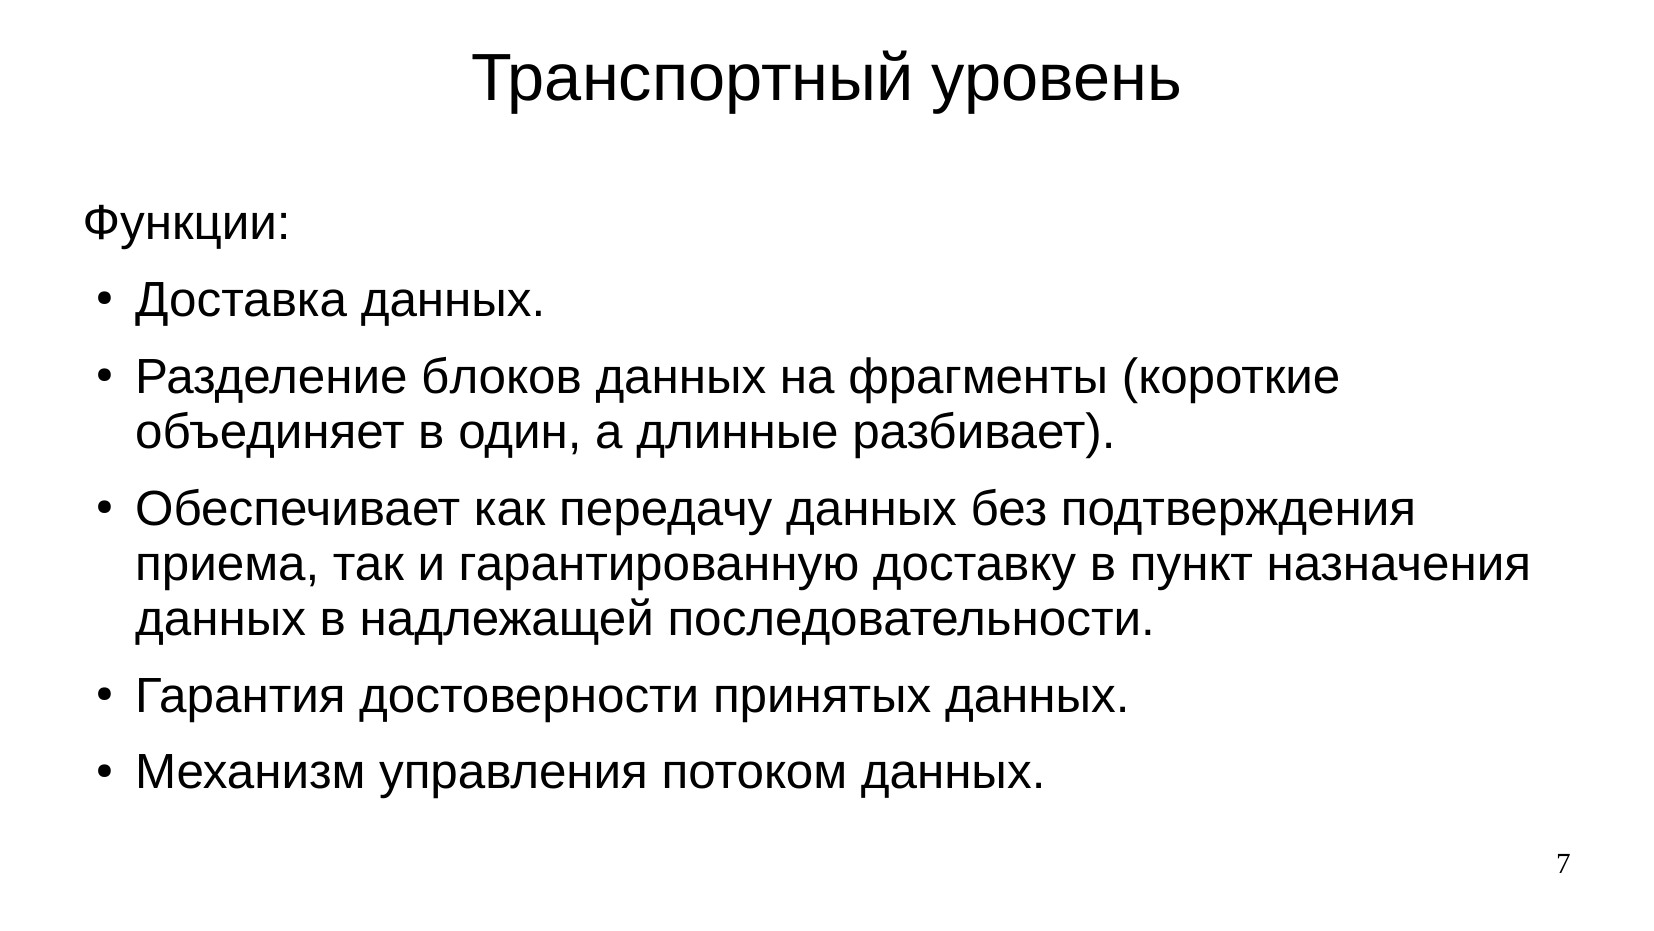

# Транспортный уровень
Функции:
Доставка данных.
Разделение блоков данных на фрагменты (короткие объединяет в один, а длинные разбивает).
Обеспечивает как передачу данных без подтверждения приема, так и гарантированную доставку в пункт назначения данных в надлежащей последовательности.
Гарантия достоверности принятых данных.
Механизм управления потоком данных.
7